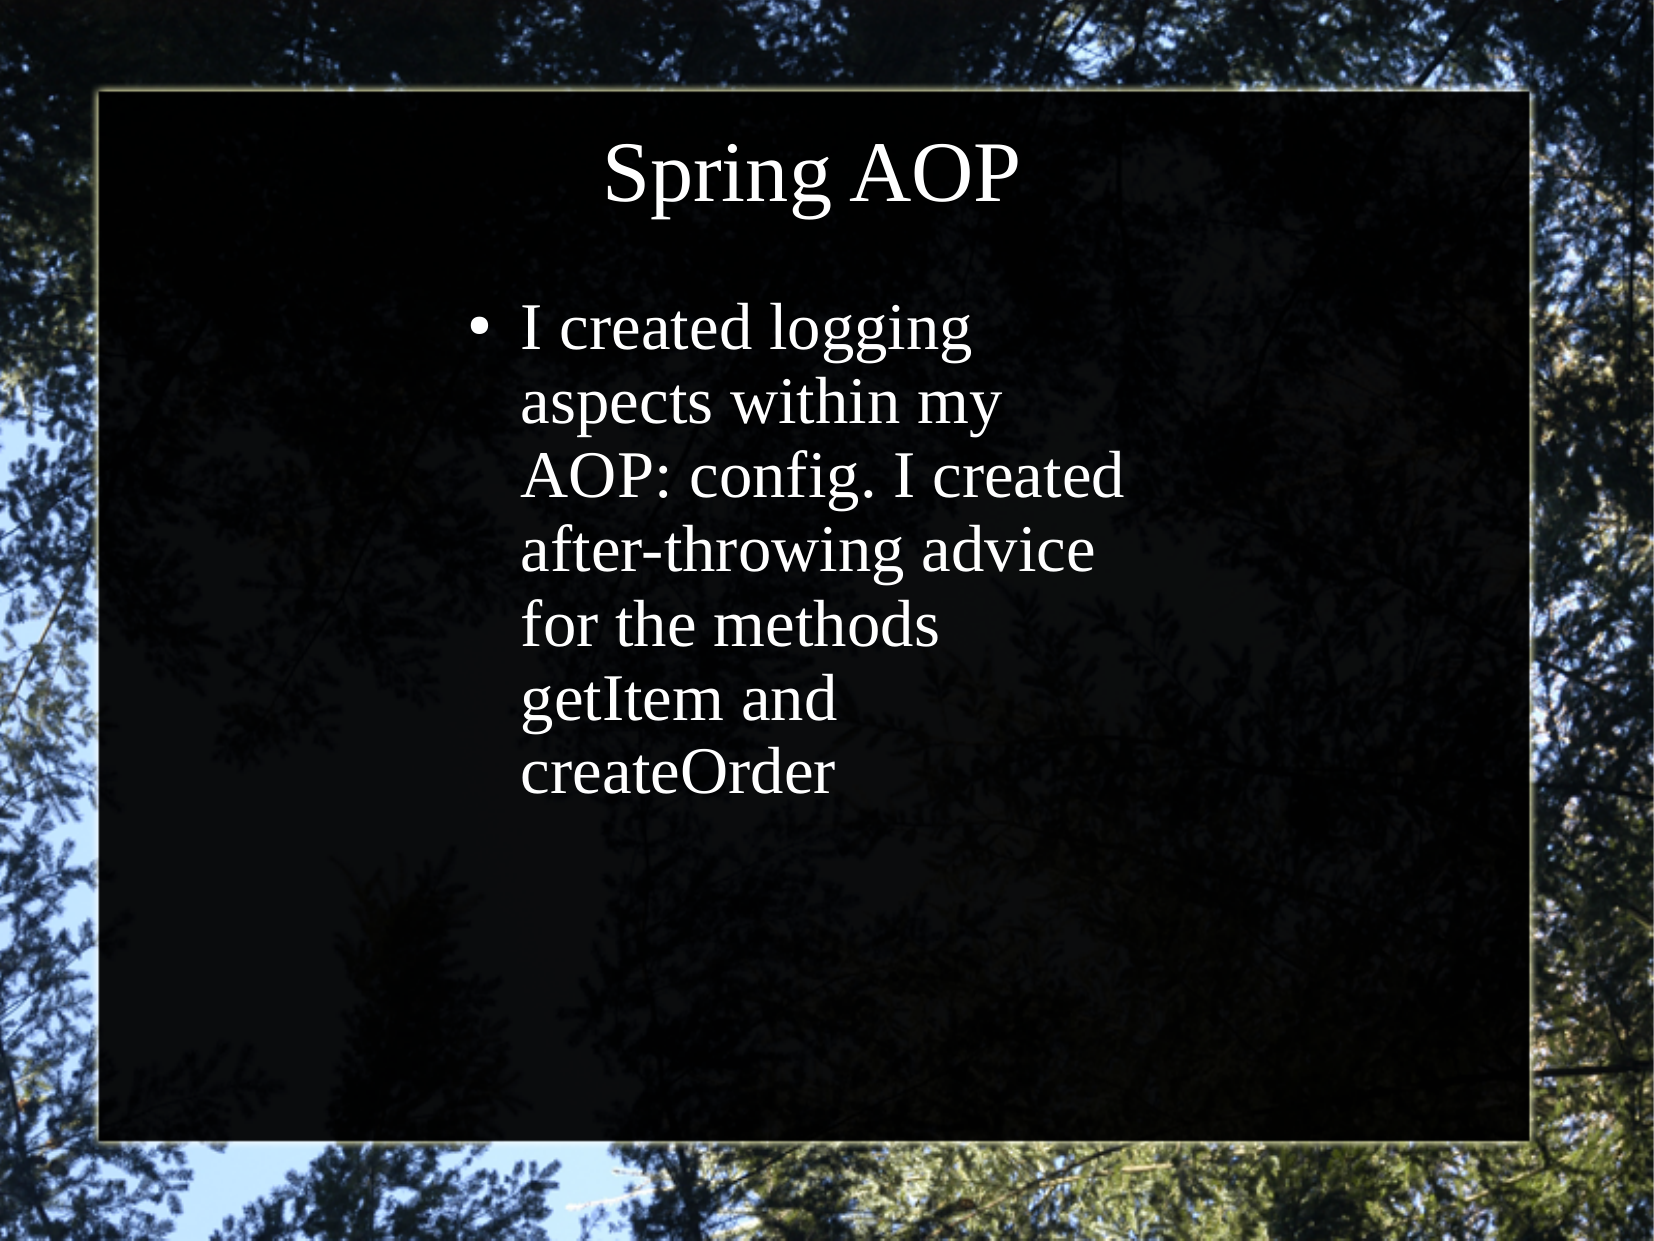

# Spring AOP
I created logging aspects within my AOP: config. I created after-throwing advice for the methods getItem and createOrder